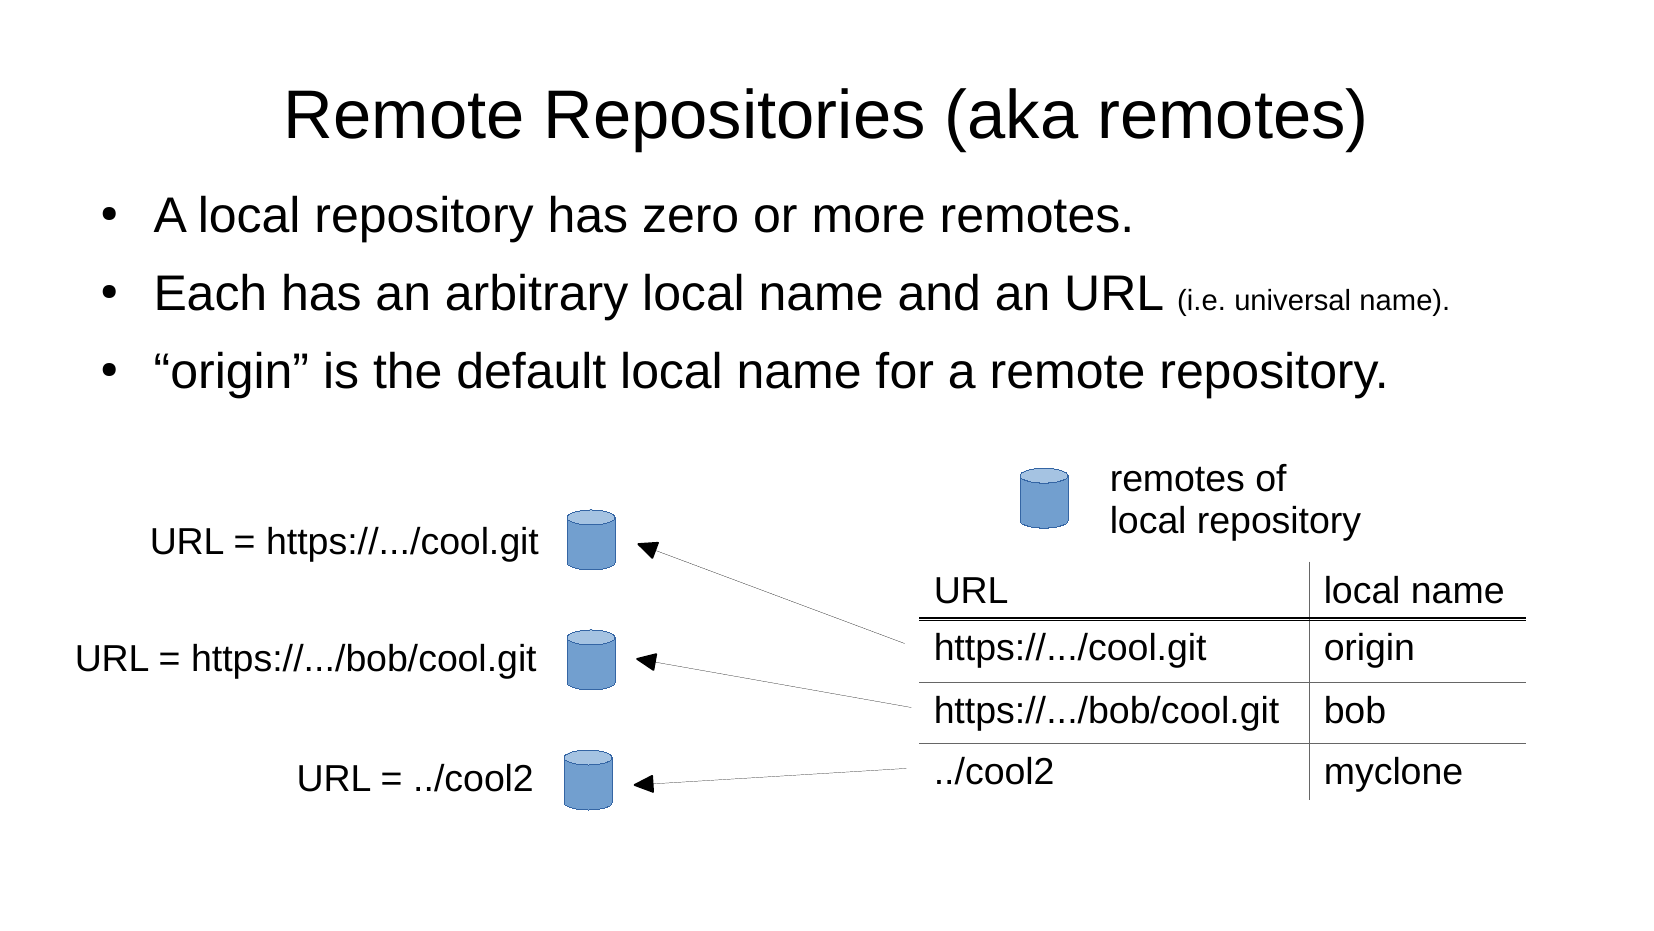

# Remote Repositories (aka remotes)
A local repository has zero or more remotes.
Each has an arbitrary local name and an URL (i.e. universal name).
“origin” is the default local name for a remote repository.
remotes of
local repository
URL = https://.../cool.git
| URL | local name |
| --- | --- |
| https://.../cool.git | origin |
| https://.../bob/cool.git | bob |
| ../cool2 | myclone |
URL = https://.../bob/cool.git
URL = ../cool2